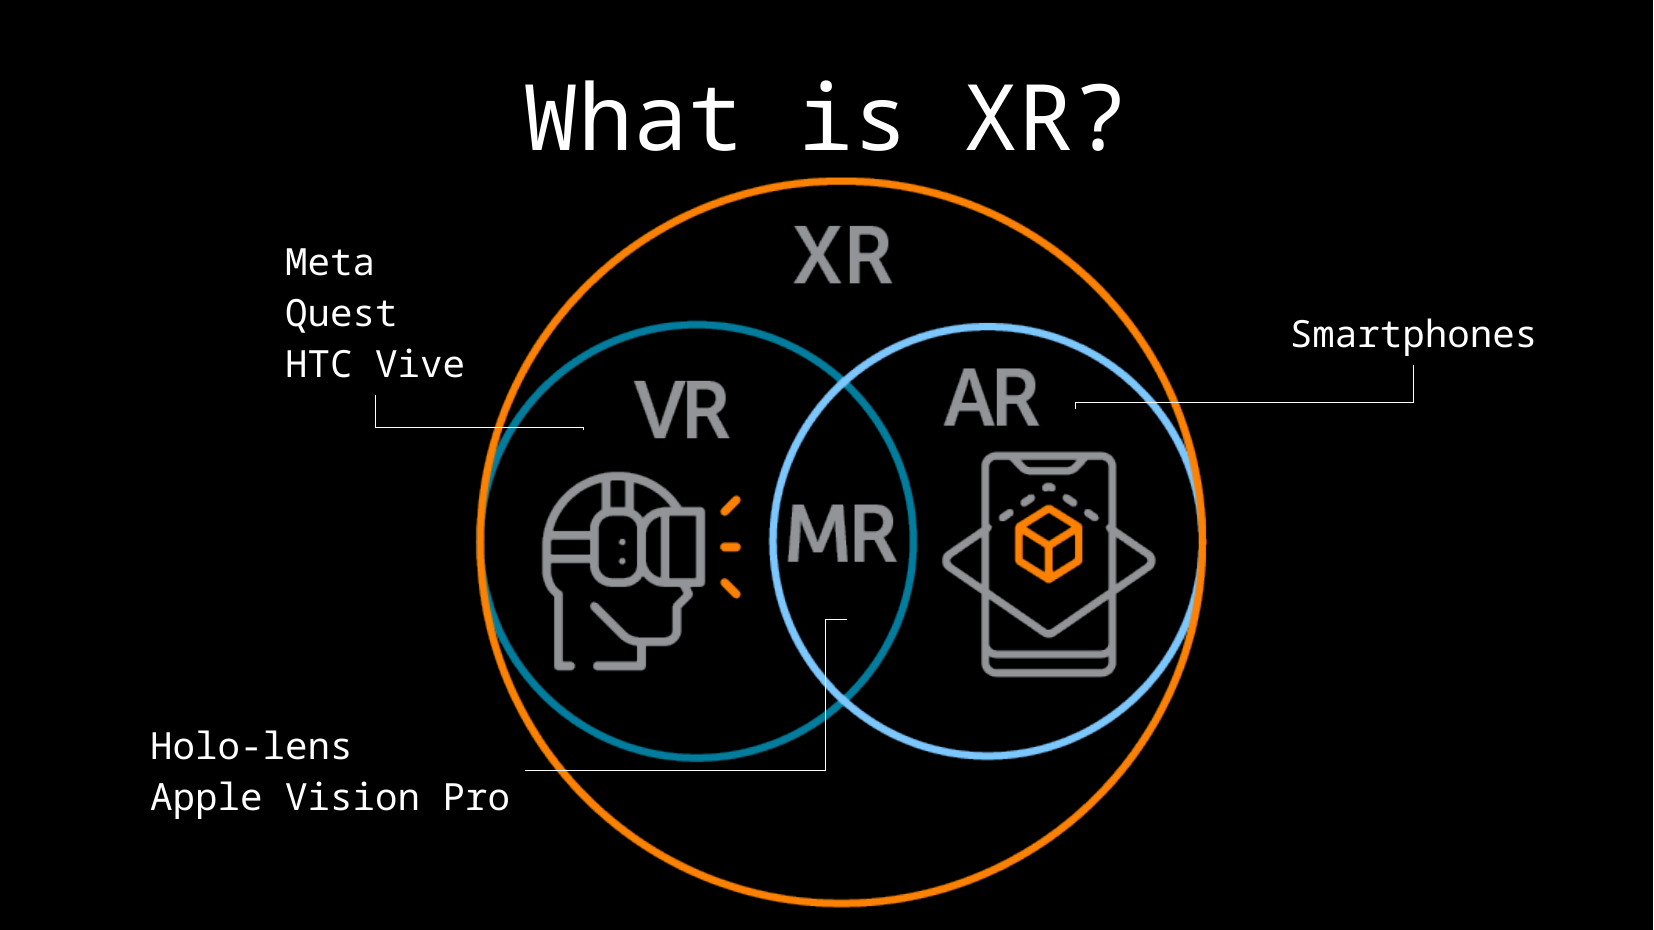

# What is XR?
Meta
Quest
HTC Vive
Smartphones
Holo-lens
Apple Vision Pro